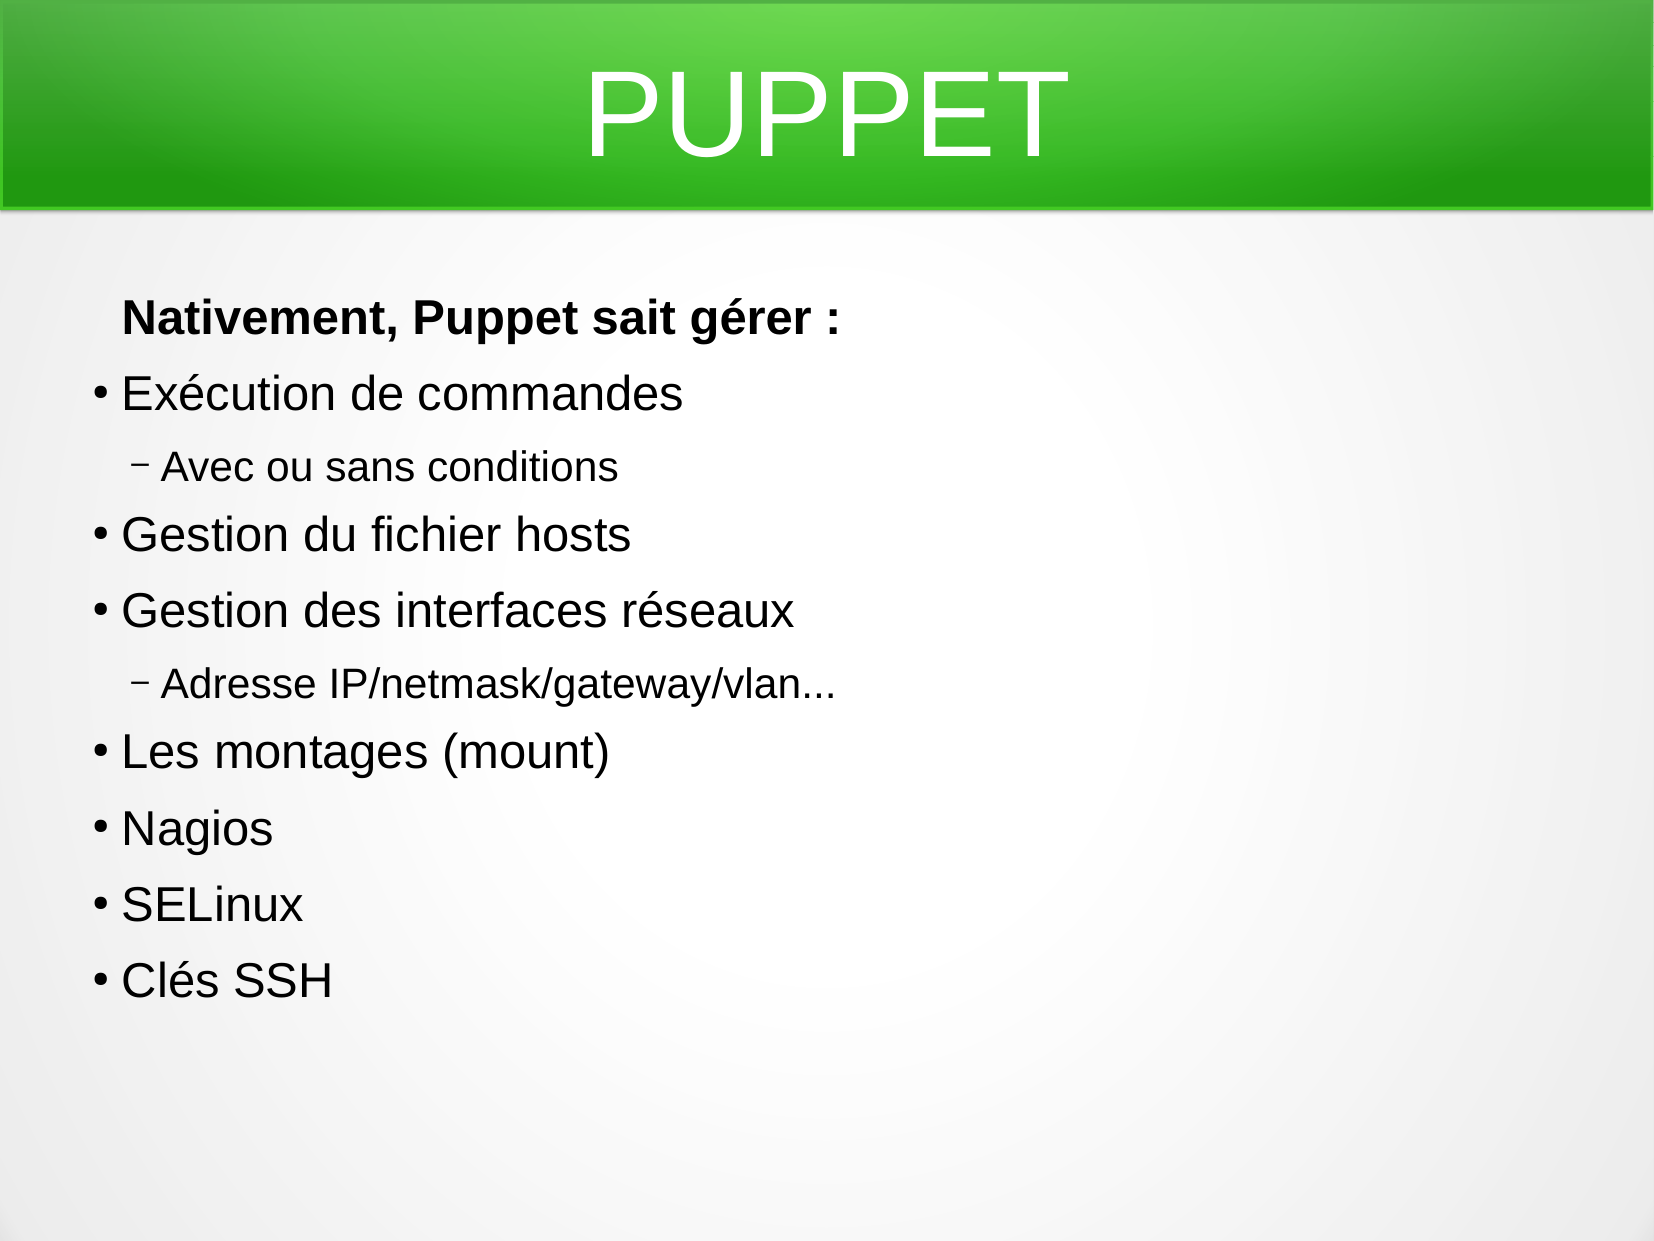

# PUPPET
Nativement, Puppet sait gérer :
Exécution de commandes
Avec ou sans conditions
Gestion du fichier hosts
Gestion des interfaces réseaux
Adresse IP/netmask/gateway/vlan...
Les montages (mount)
Nagios
SELinux
Clés SSH